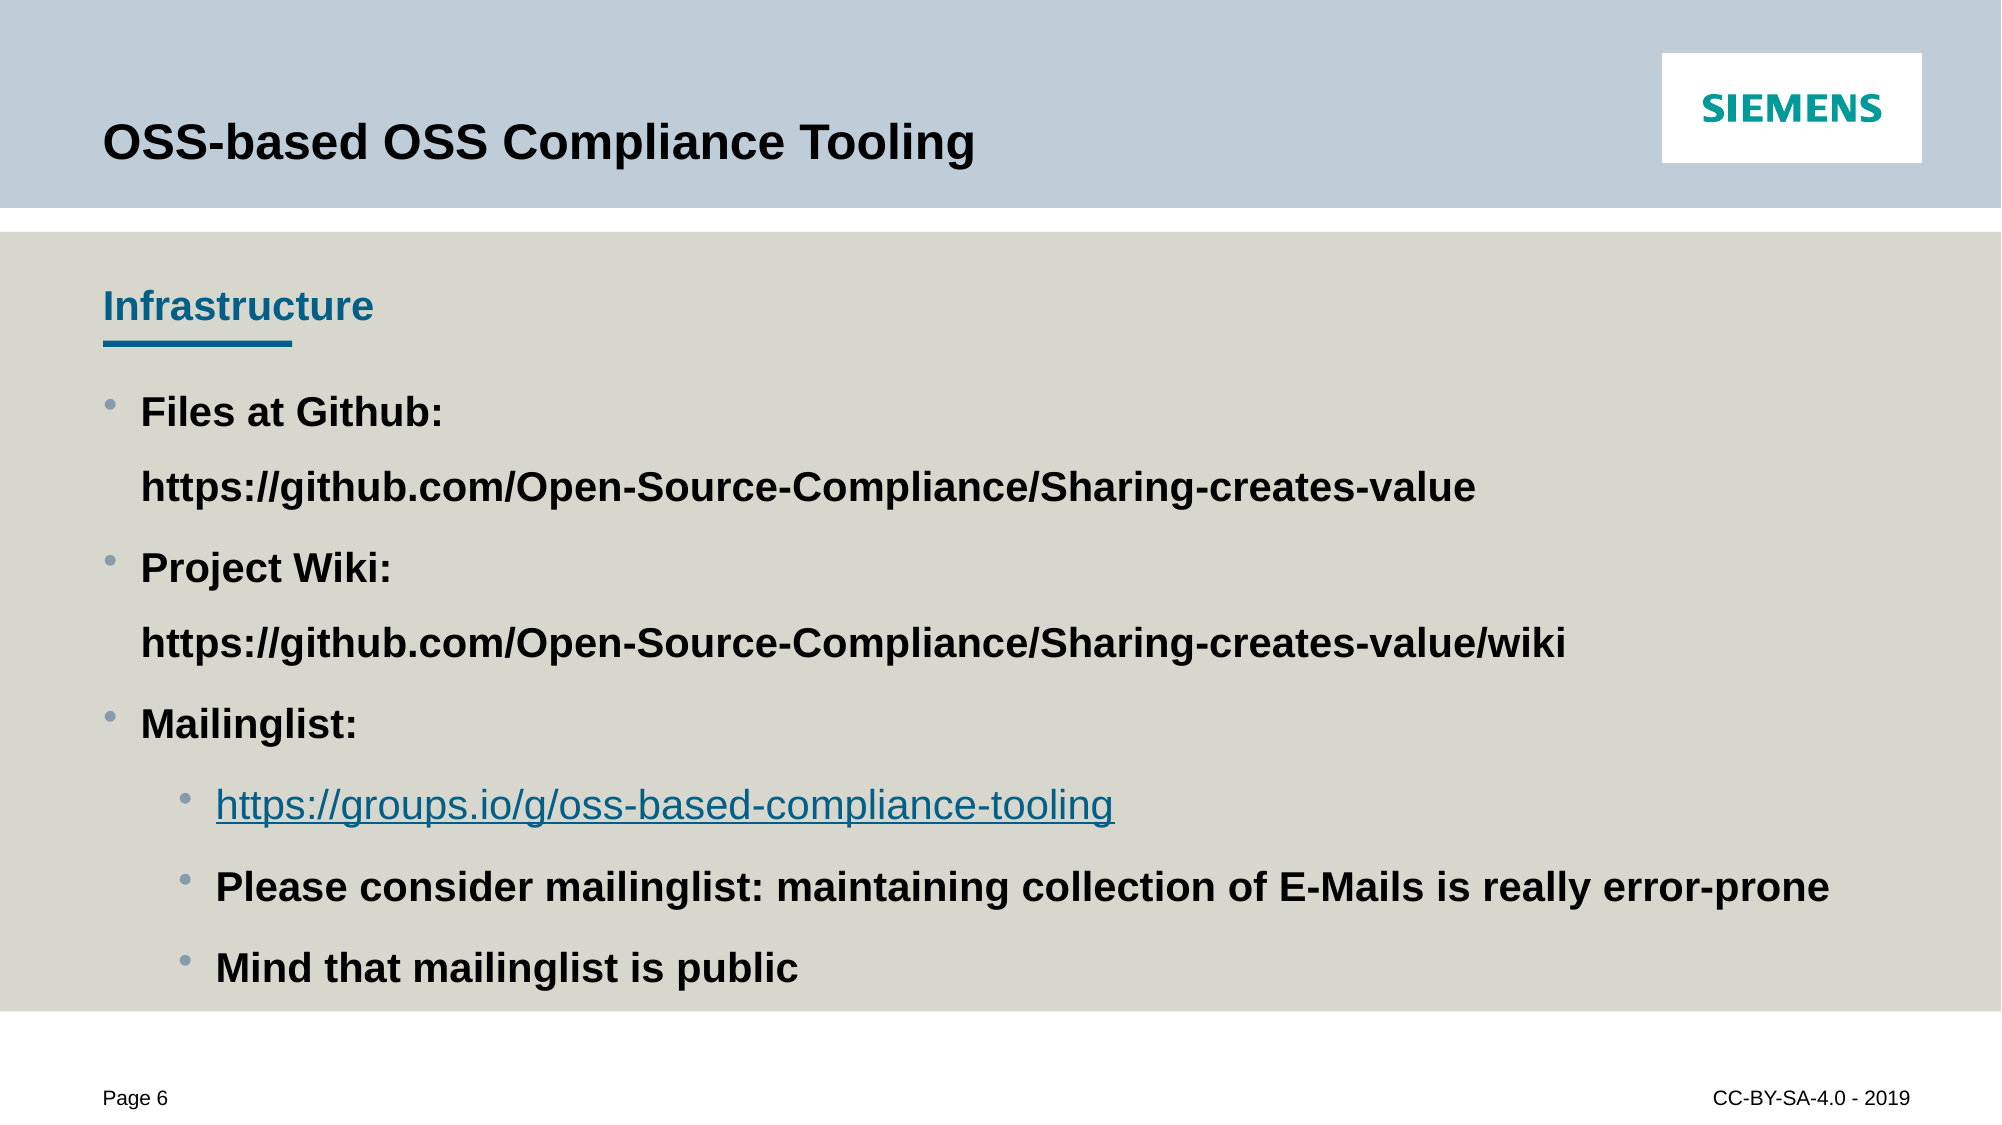

# OSS-based OSS Compliance Tooling
Infrastructure
Files at Github:
https://github.com/Open-Source-Compliance/Sharing-creates-value
Project Wiki:
https://github.com/Open-Source-Compliance/Sharing-creates-value/wiki
Mailinglist:
https://groups.io/g/oss-based-compliance-tooling
Please consider mailinglist: maintaining collection of E-Mails is really error-prone
Mind that mailinglist is public